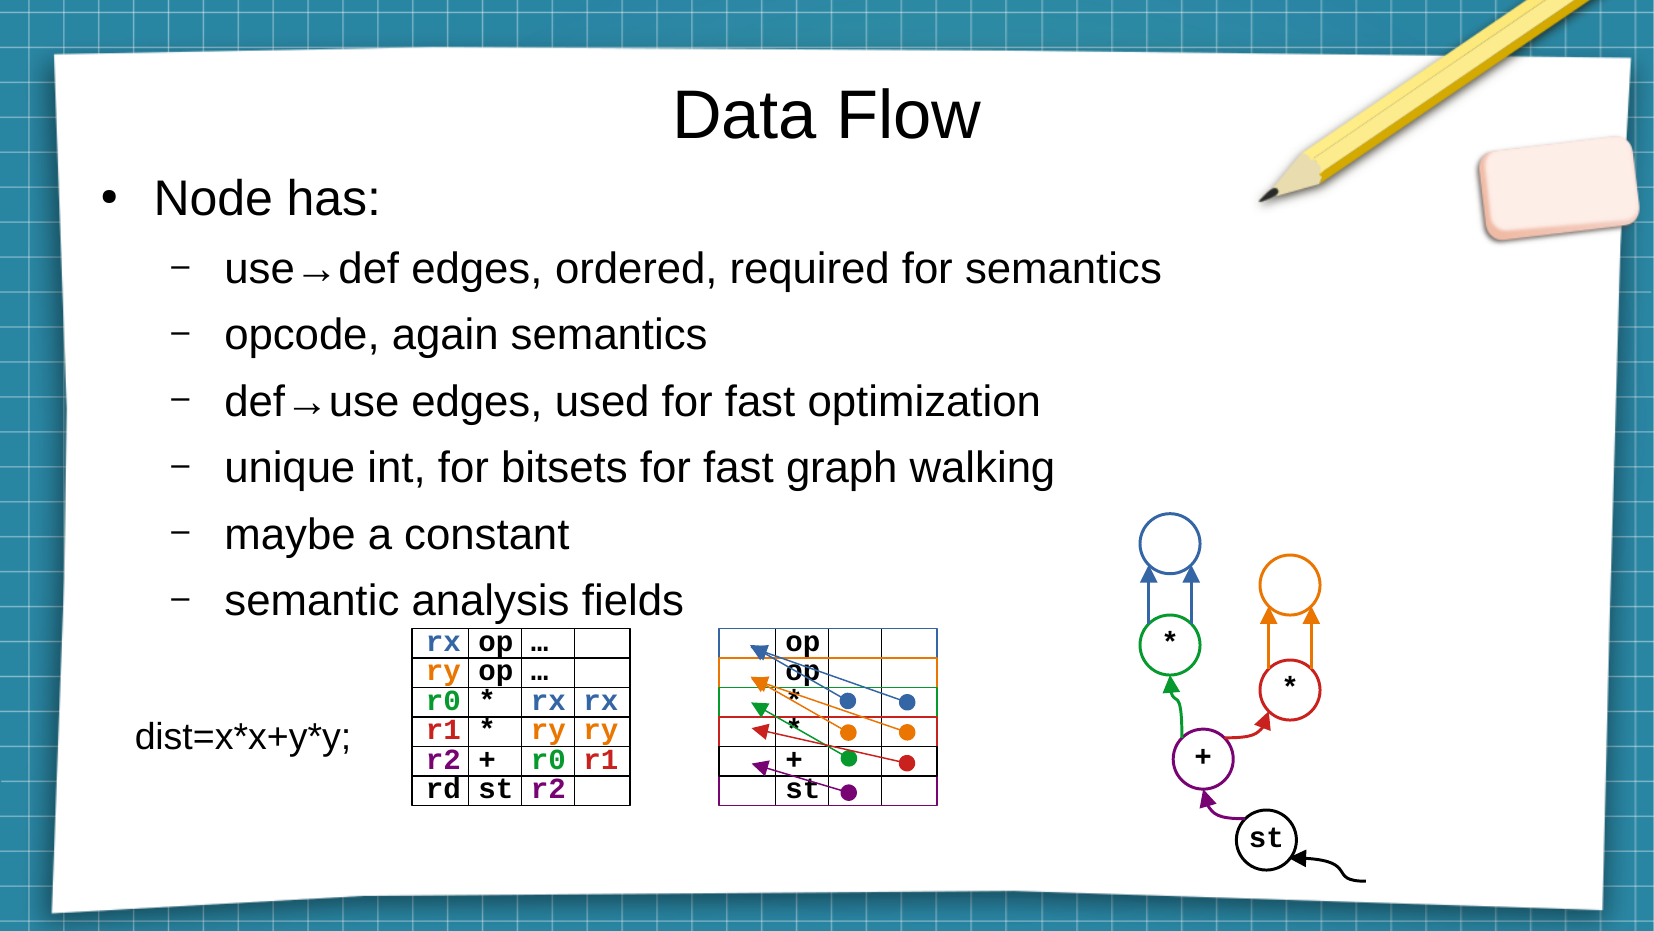

# Data Flow
Node has:
use→def edges, ordered, required for semantics
opcode, again semantics
def→use edges, used for fast optimization
unique int, for bitsets for fast graph walking
maybe a constant
semantic analysis fields
*
rx op …
ry op …
r0 * rx rx
r1 * ry ry
r2 + r0 r1
rd st r2
 op
 op
*
 *
dist=x*x+y*y;
 *
+
 +
 st
st